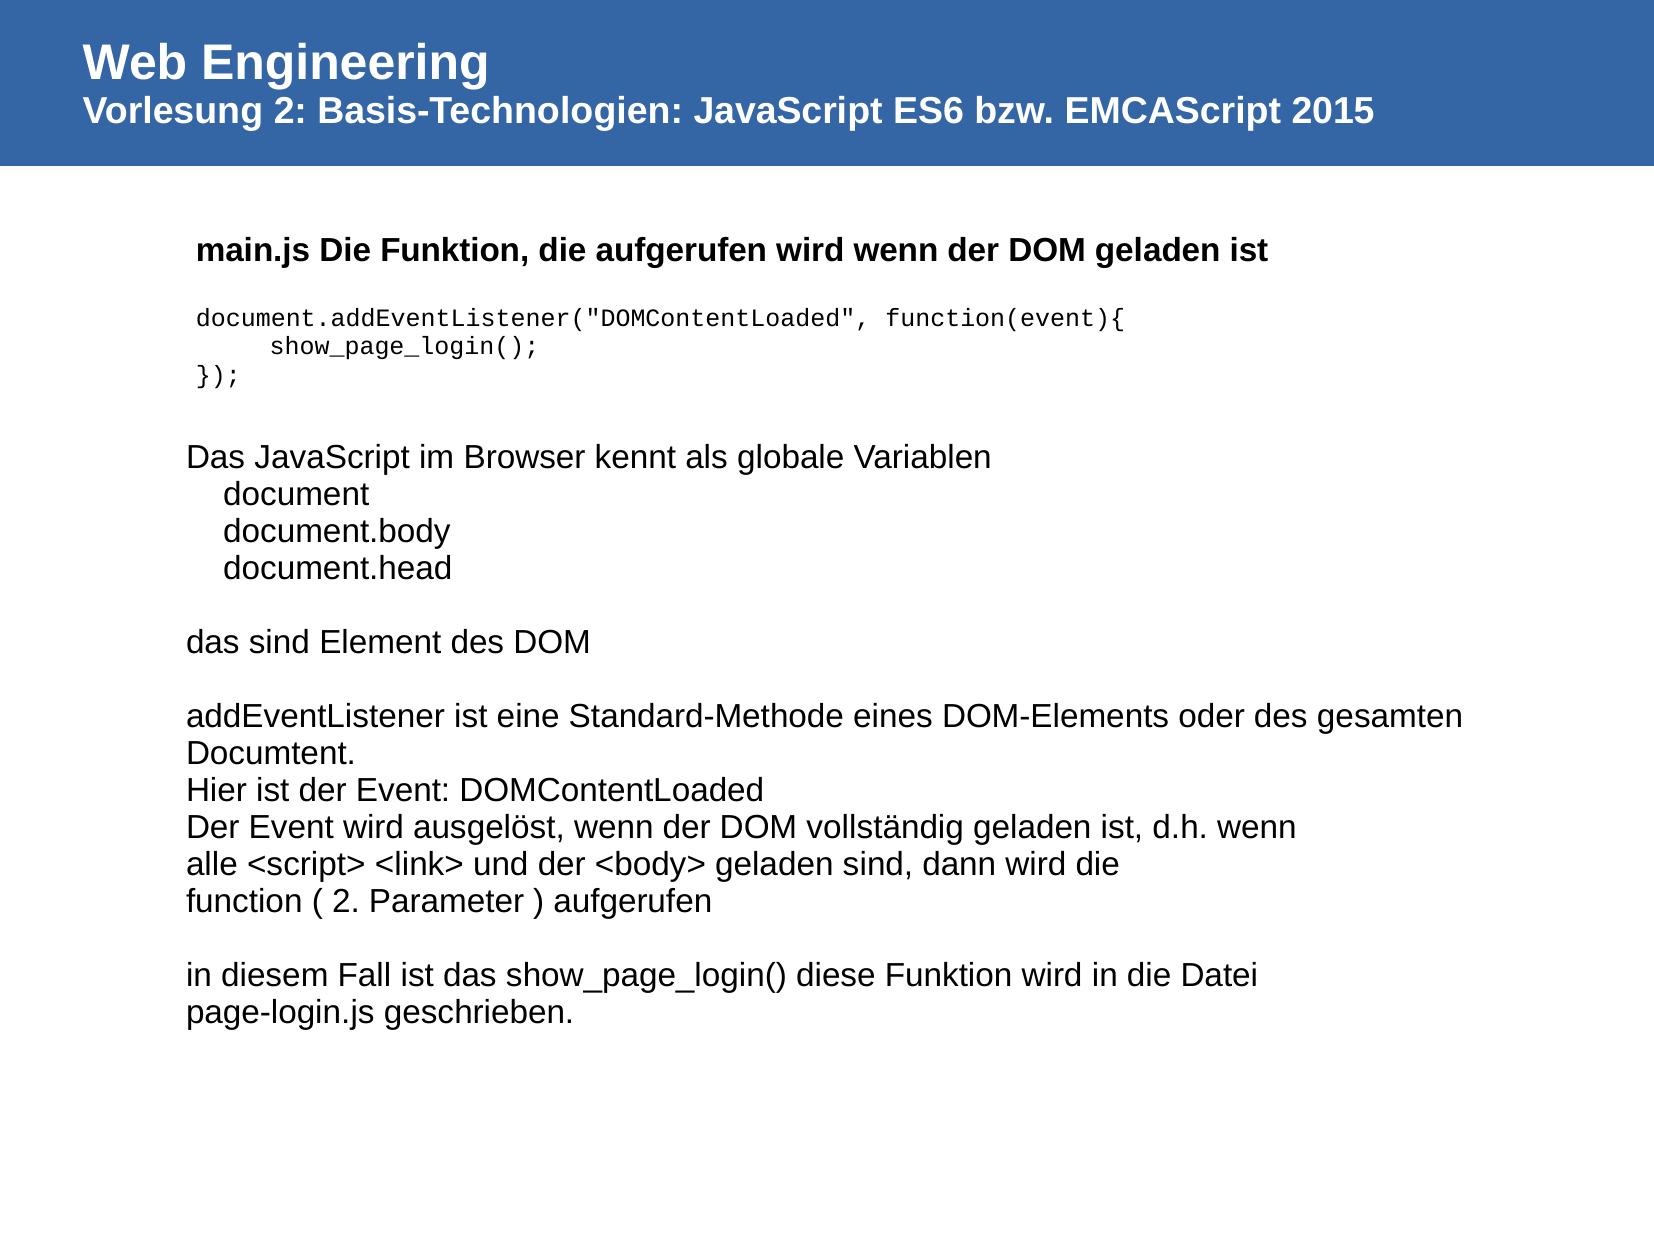

# Web Engineering Vorlesung 2: Basis-Technologien: JavaScript ES6 bzw. EMCAScript 2015
main.js Die Funktion, die aufgerufen wird wenn der DOM geladen ist
document.addEventListener("DOMContentLoaded", function(event){
	show_page_login();
});
Das JavaScript im Browser kennt als globale Variablen
 document
 document.body
 document.head
das sind Element des DOM
addEventListener ist eine Standard-Methode eines DOM-Elements oder des gesamten
Documtent.
Hier ist der Event: DOMContentLoaded
Der Event wird ausgelöst, wenn der DOM vollständig geladen ist, d.h. wenn
alle <script> <link> und der <body> geladen sind, dann wird die
function ( 2. Parameter ) aufgerufen
in diesem Fall ist das show_page_login() diese Funktion wird in die Datei
page-login.js geschrieben.